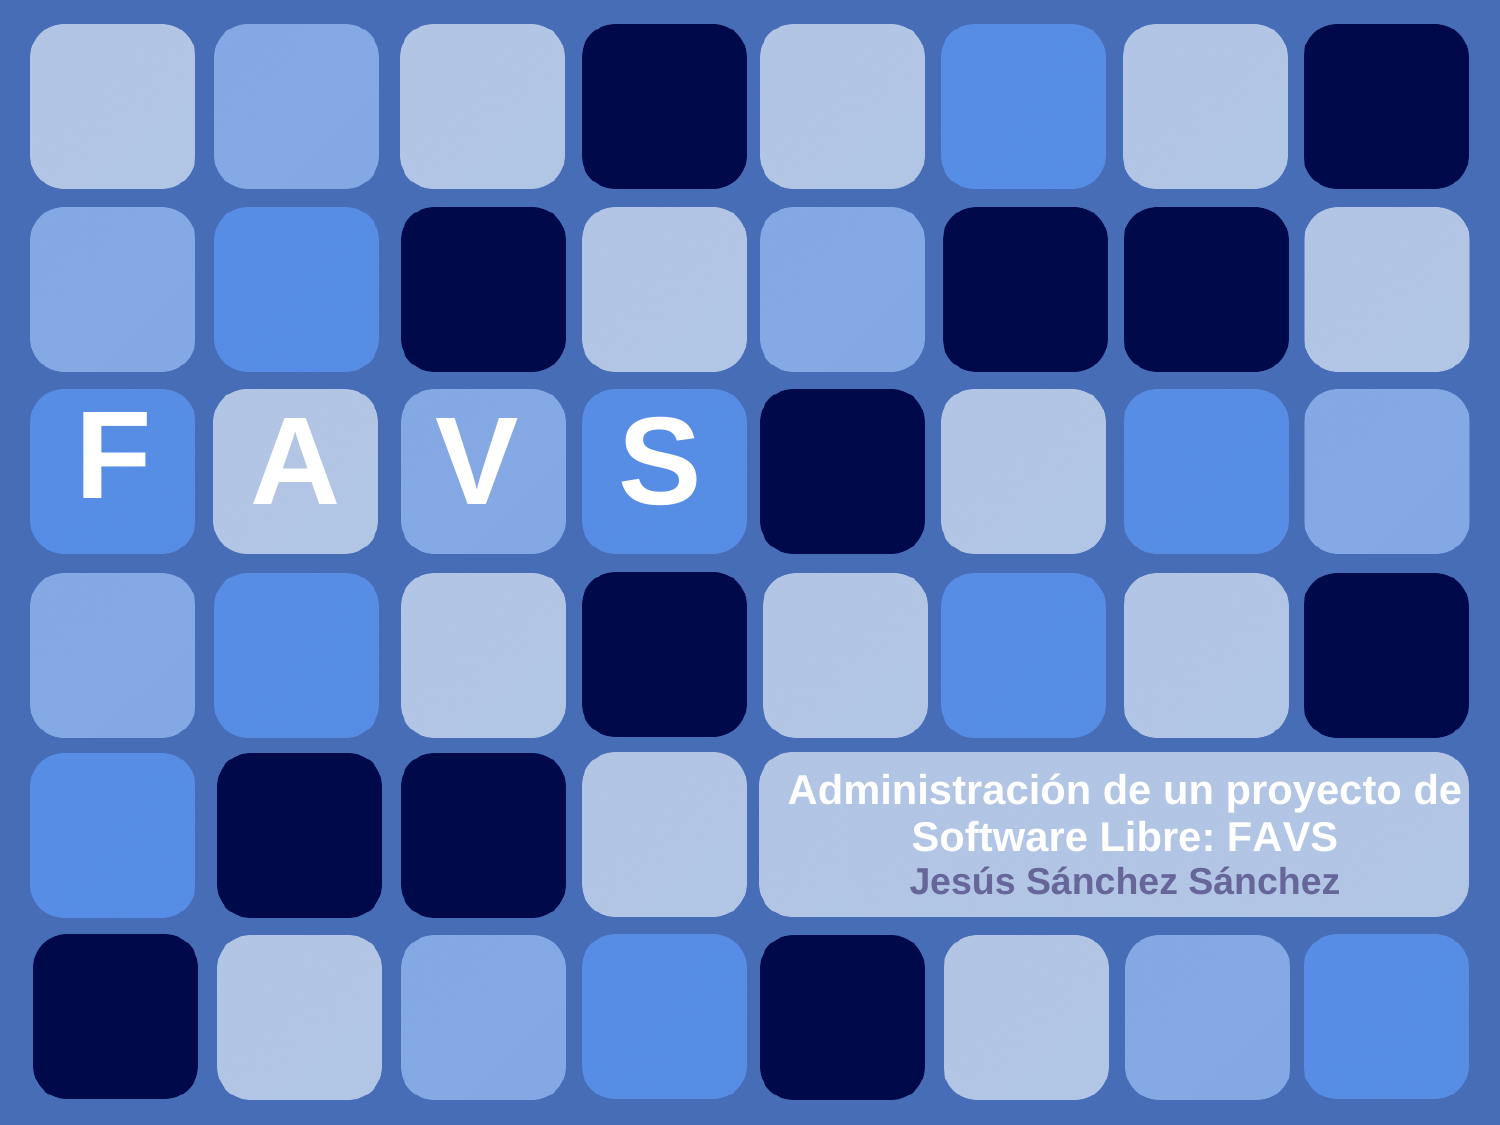

F
A
V
S
# Administración de un proyecto de Software Libre: FAVS Jesús Sánchez Sánchez